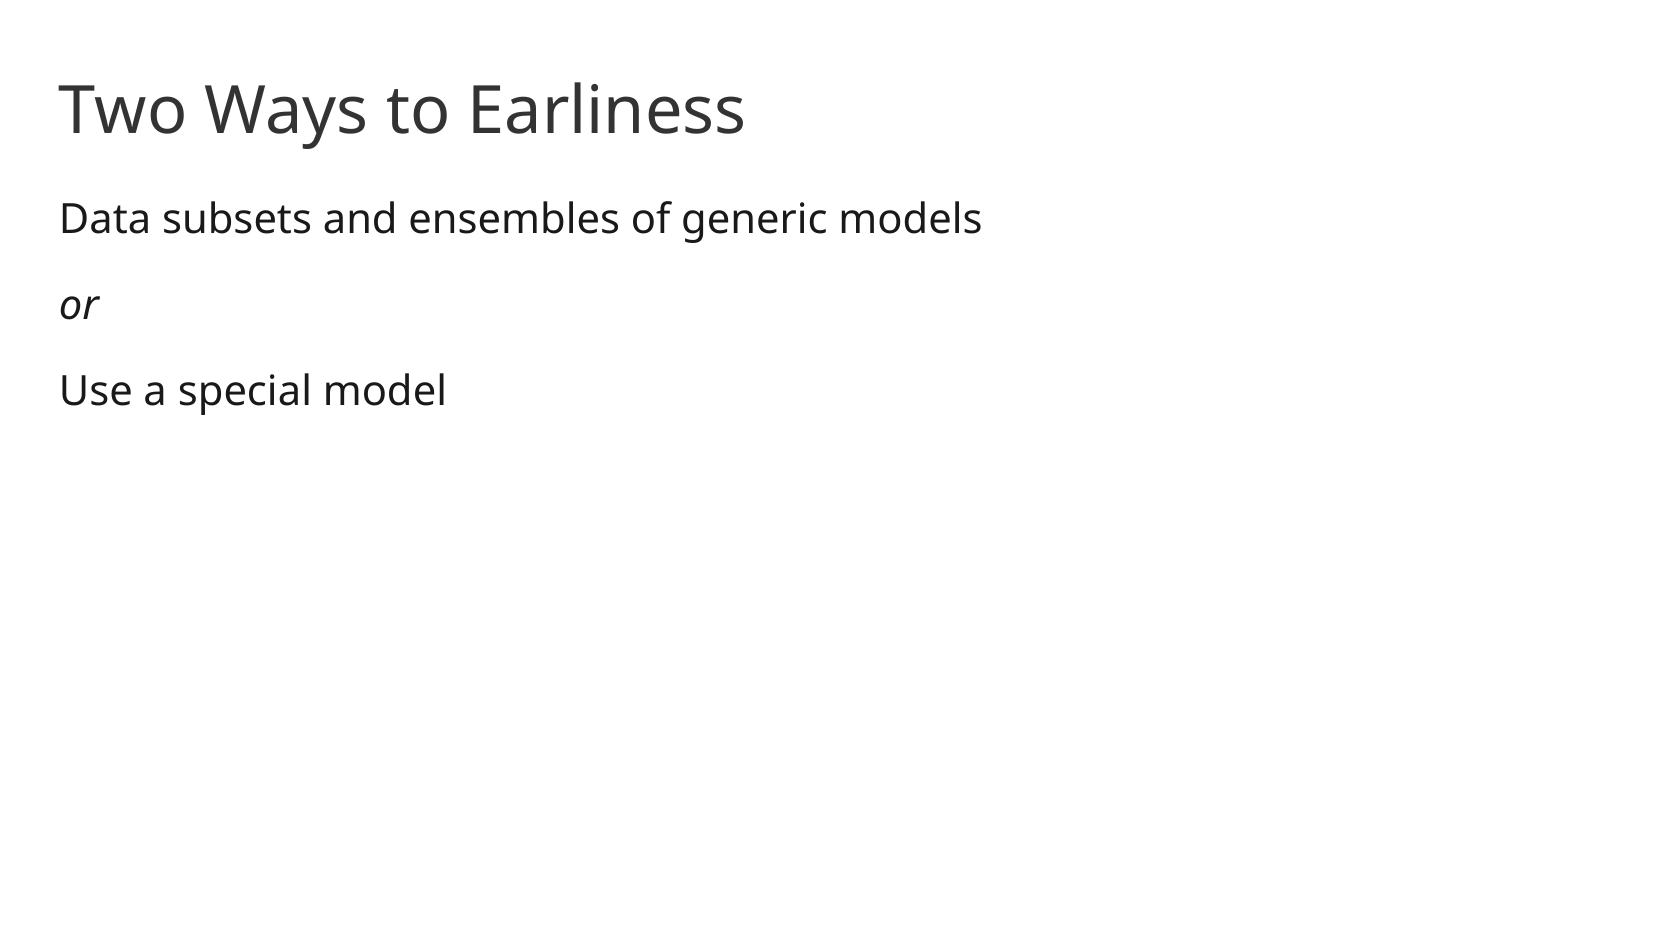

# Two Ways to Earliness
Data subsets and ensembles of generic models
or
Use a special model